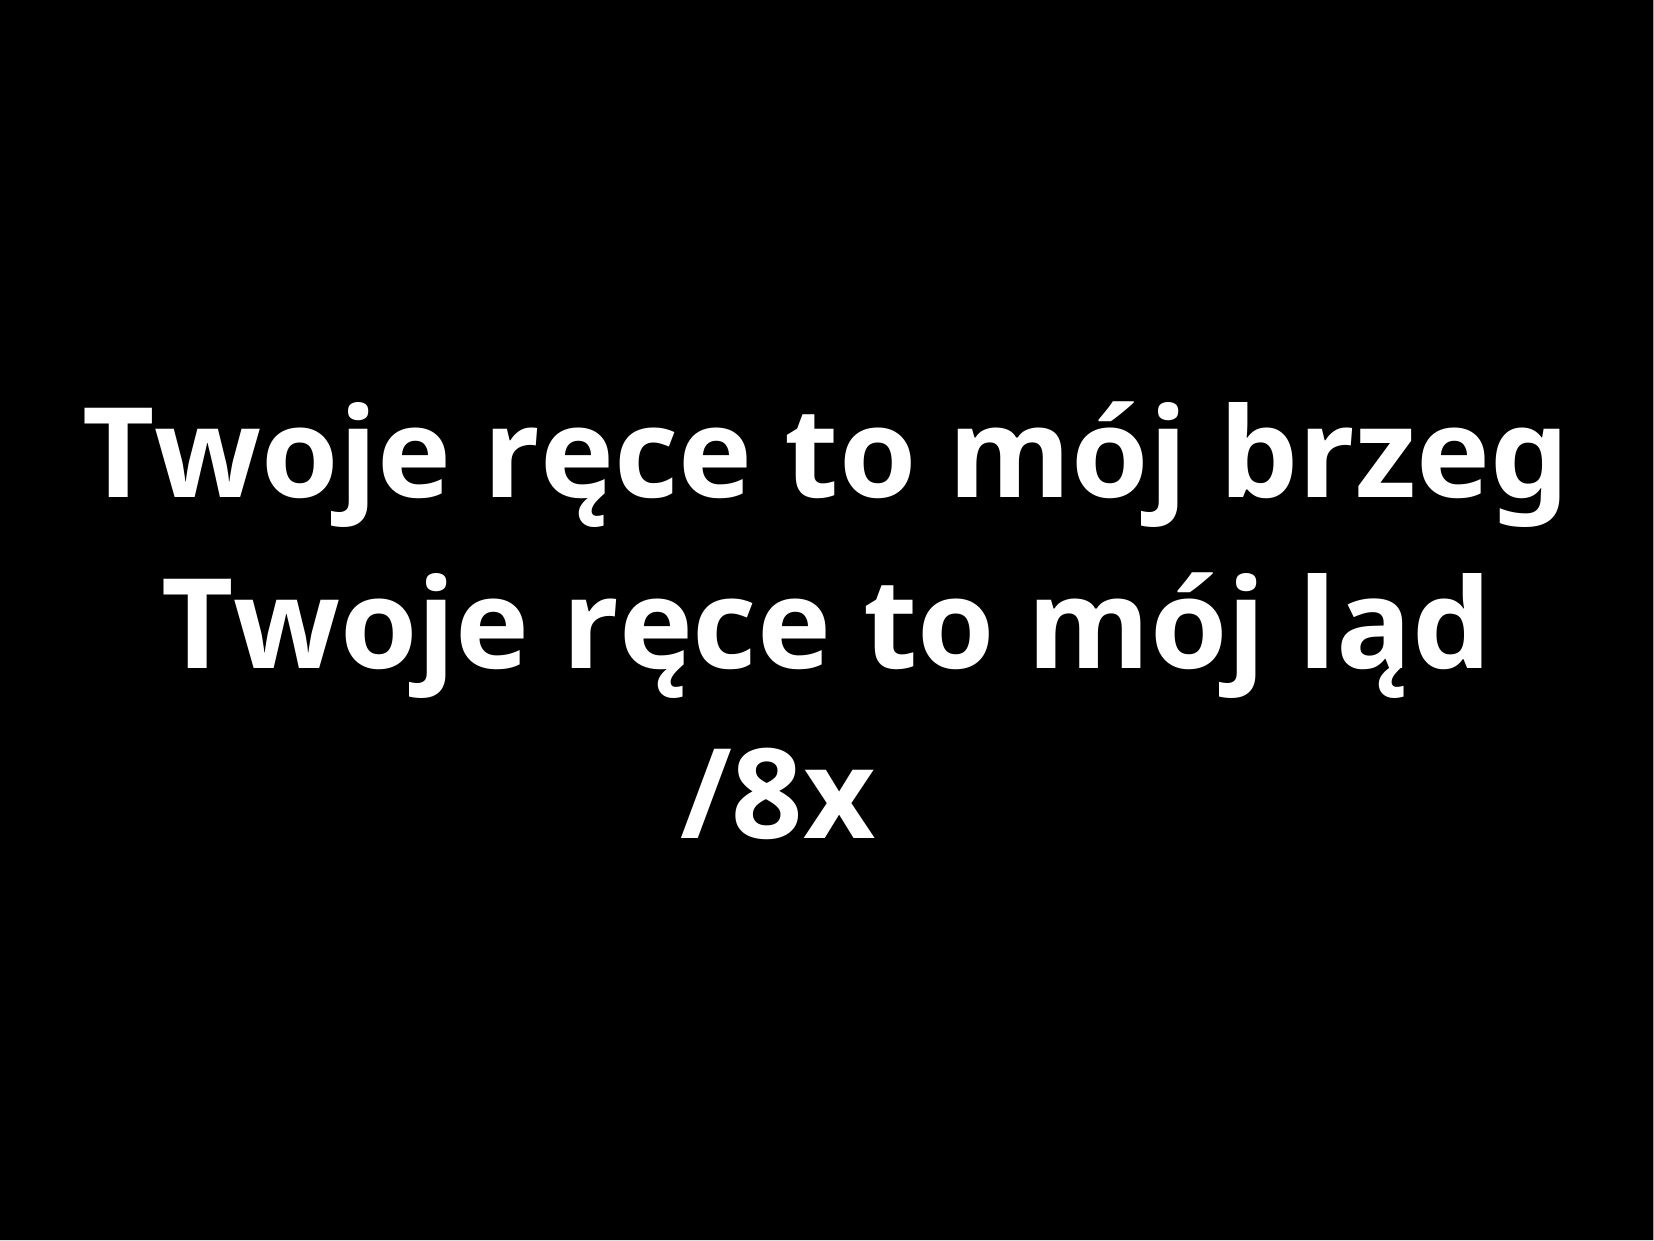

# Twoje ręce to mój brzeg Twoje ręce to mój ląd /8x